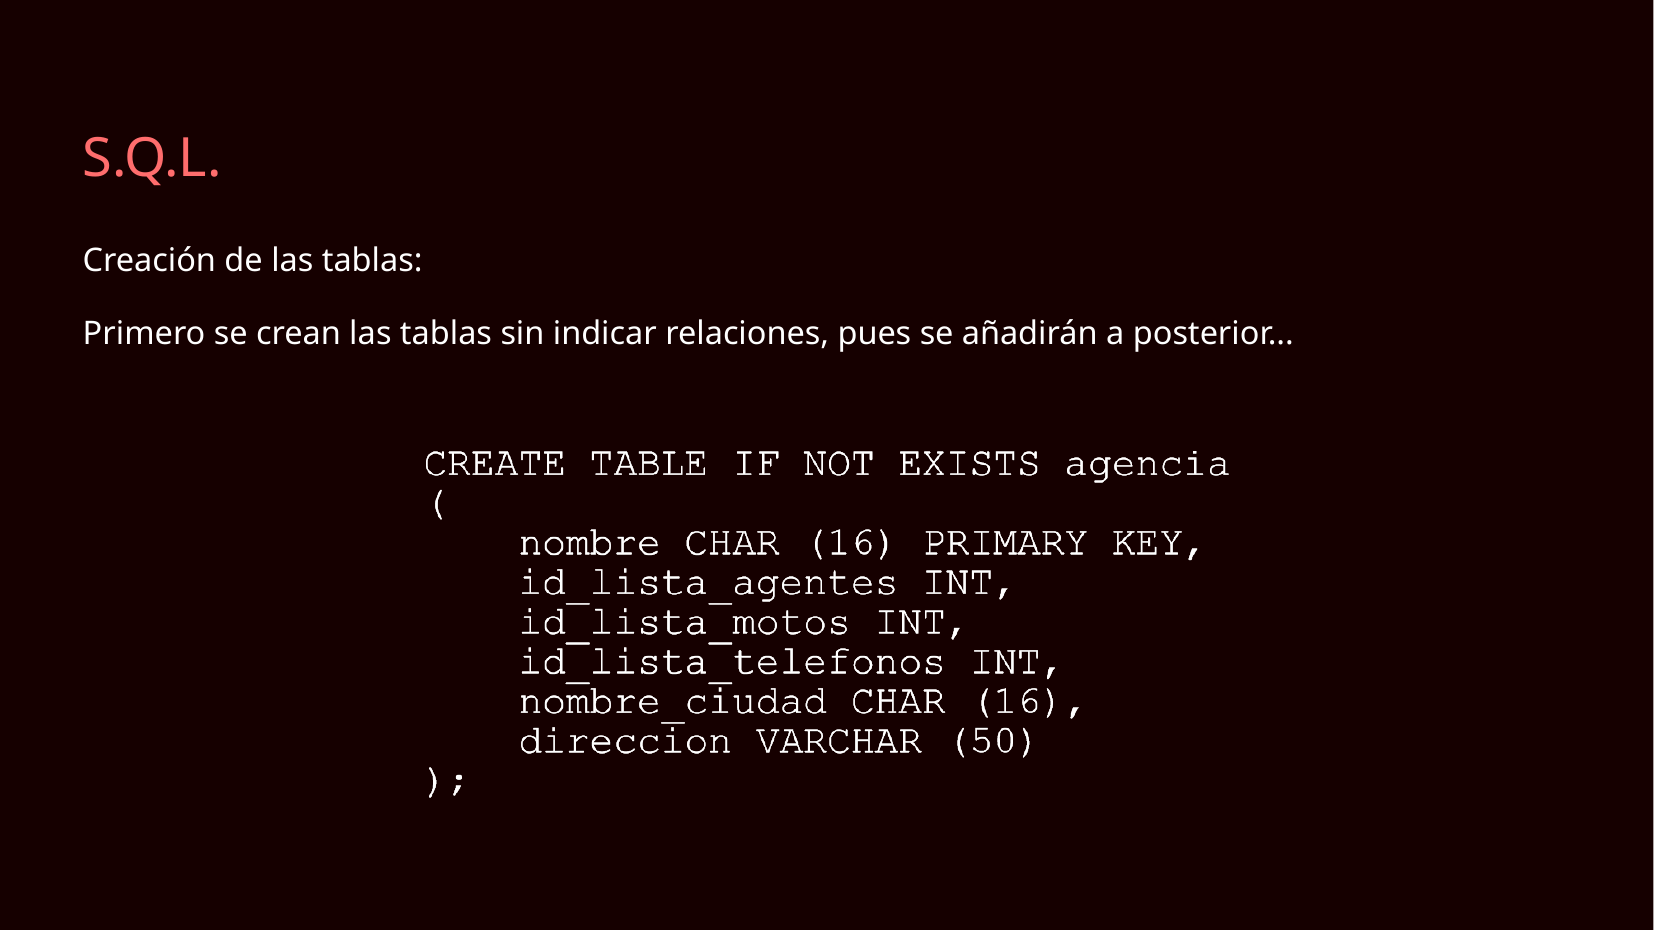

# S.Q.L.
Creación de las tablas:
Primero se crean las tablas sin indicar relaciones, pues se añadirán a posterior...